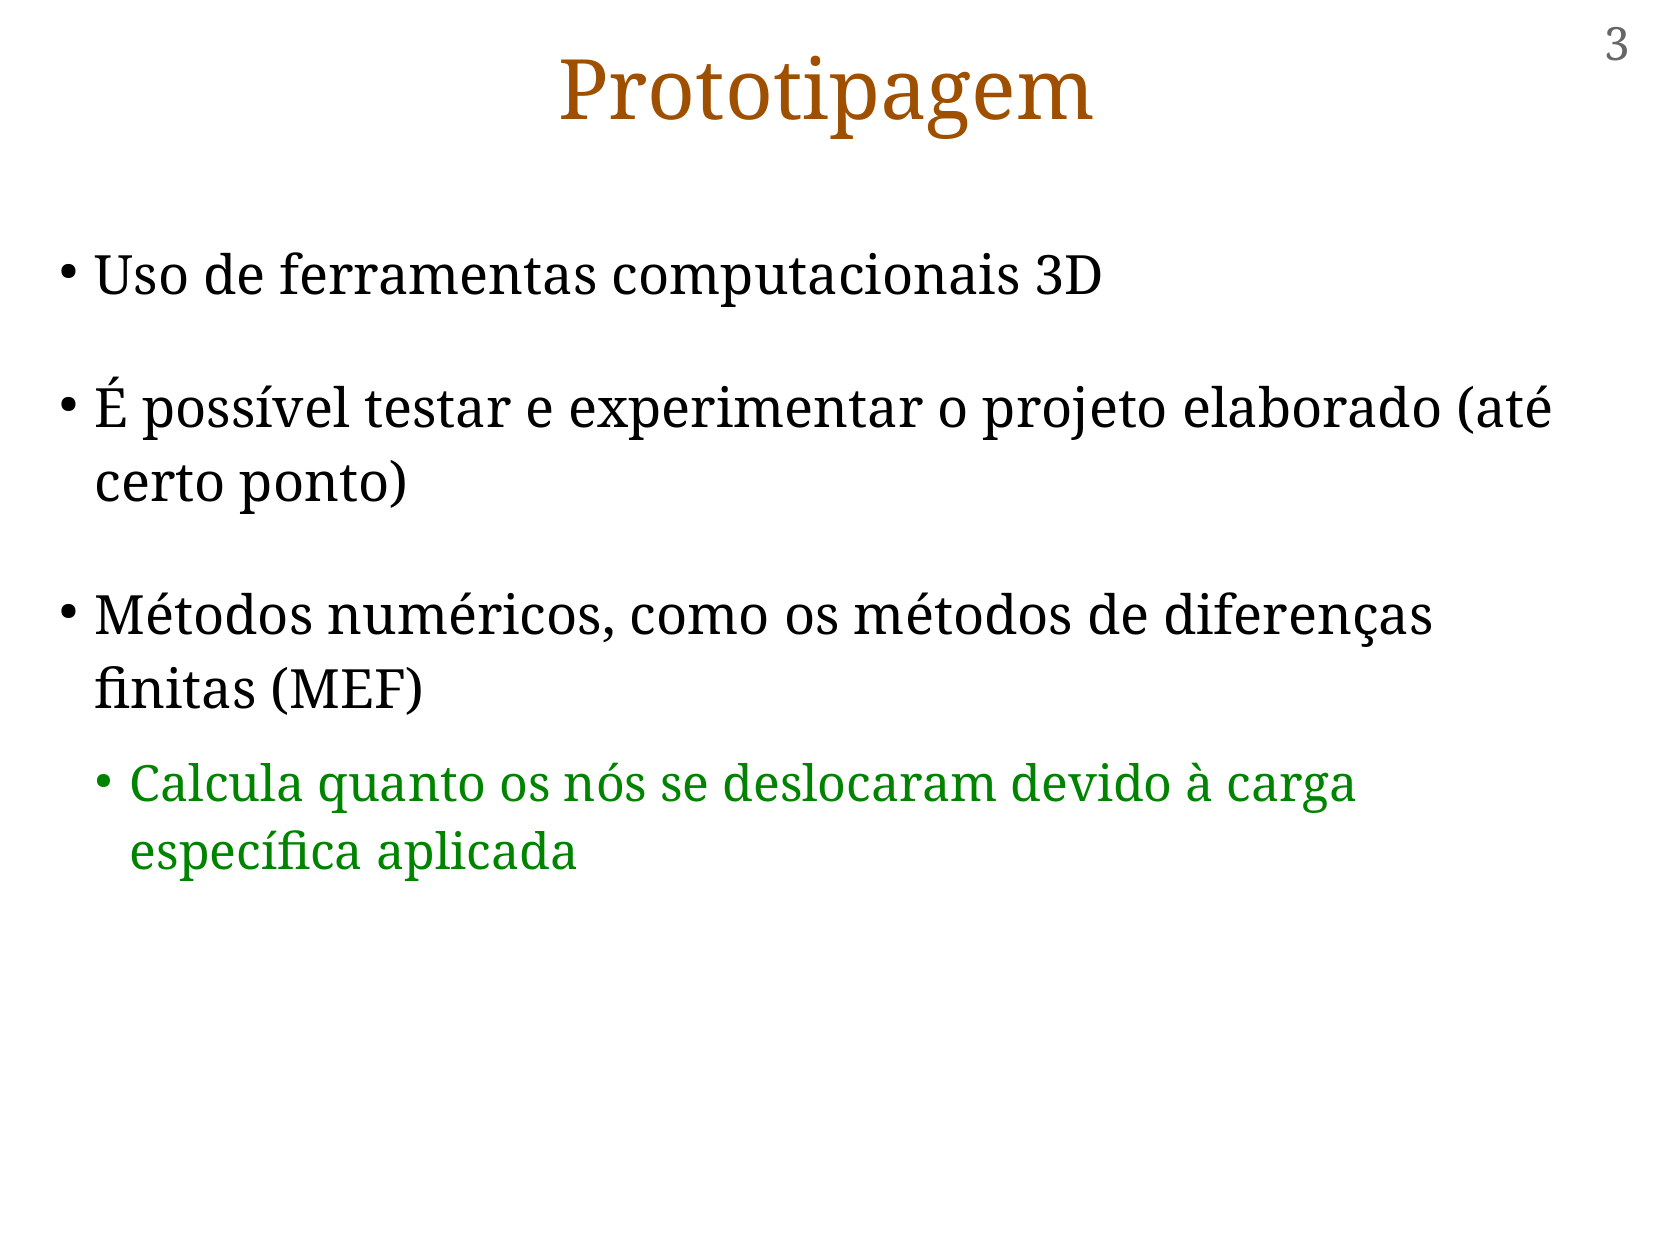

3
# Prototipagem
Uso de ferramentas computacionais 3D
É possível testar e experimentar o projeto elaborado (até certo ponto)
Métodos numéricos, como os métodos de diferenças finitas (MEF)
Calcula quanto os nós se deslocaram devido à carga específica aplicada